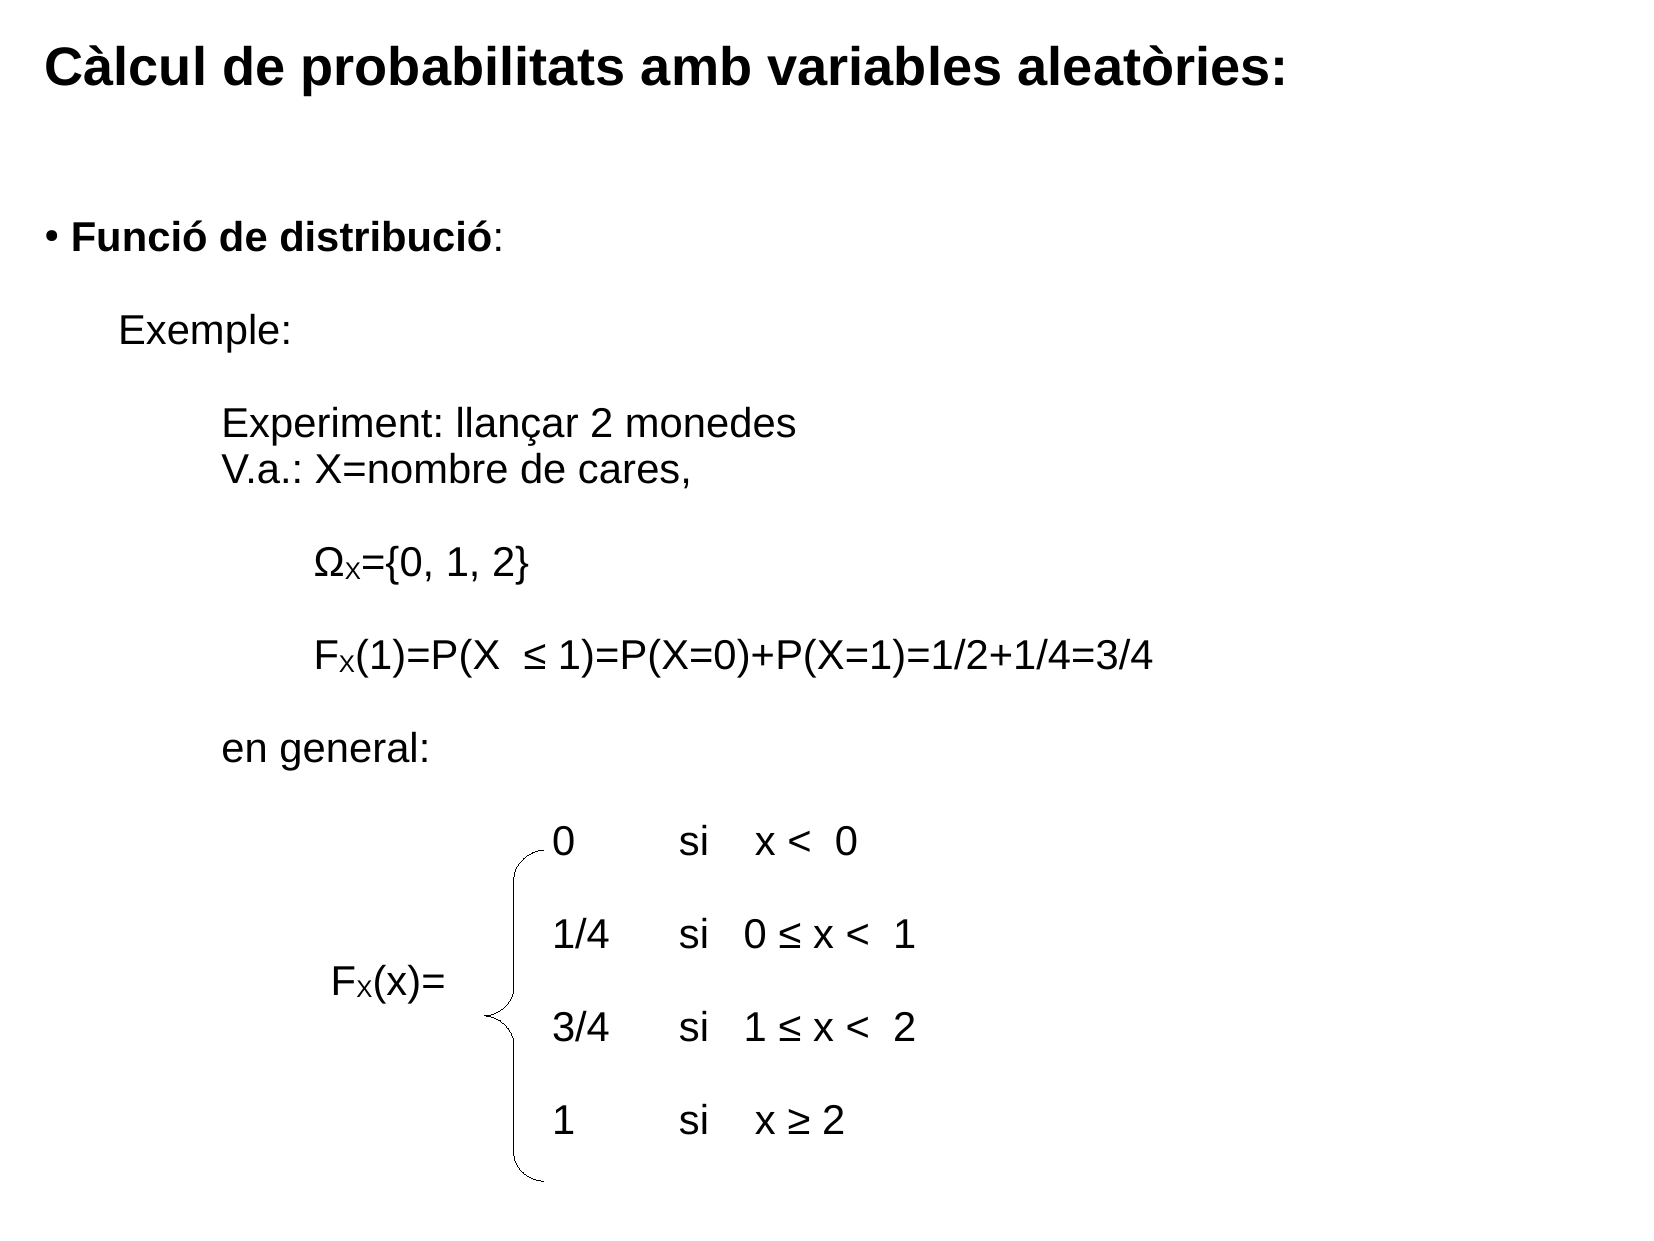

Càlcul de probabilitats amb variables aleatòries:
 Funció de distribució:
	Exemple:
Experiment: llançar 2 monedes
V.a.: X=nombre de cares,
 ΩX={0, 1, 2}
 FX(1)=P(X ≤ 1)=P(X=0)+P(X=1)=1/2+1/4=3/4
en general:
				0 si x < 0
				1/4 si 0 ≤ x < 1
	FX(x)=
				3/4 si 1 ≤ x < 2
				1 si x ≥ 2